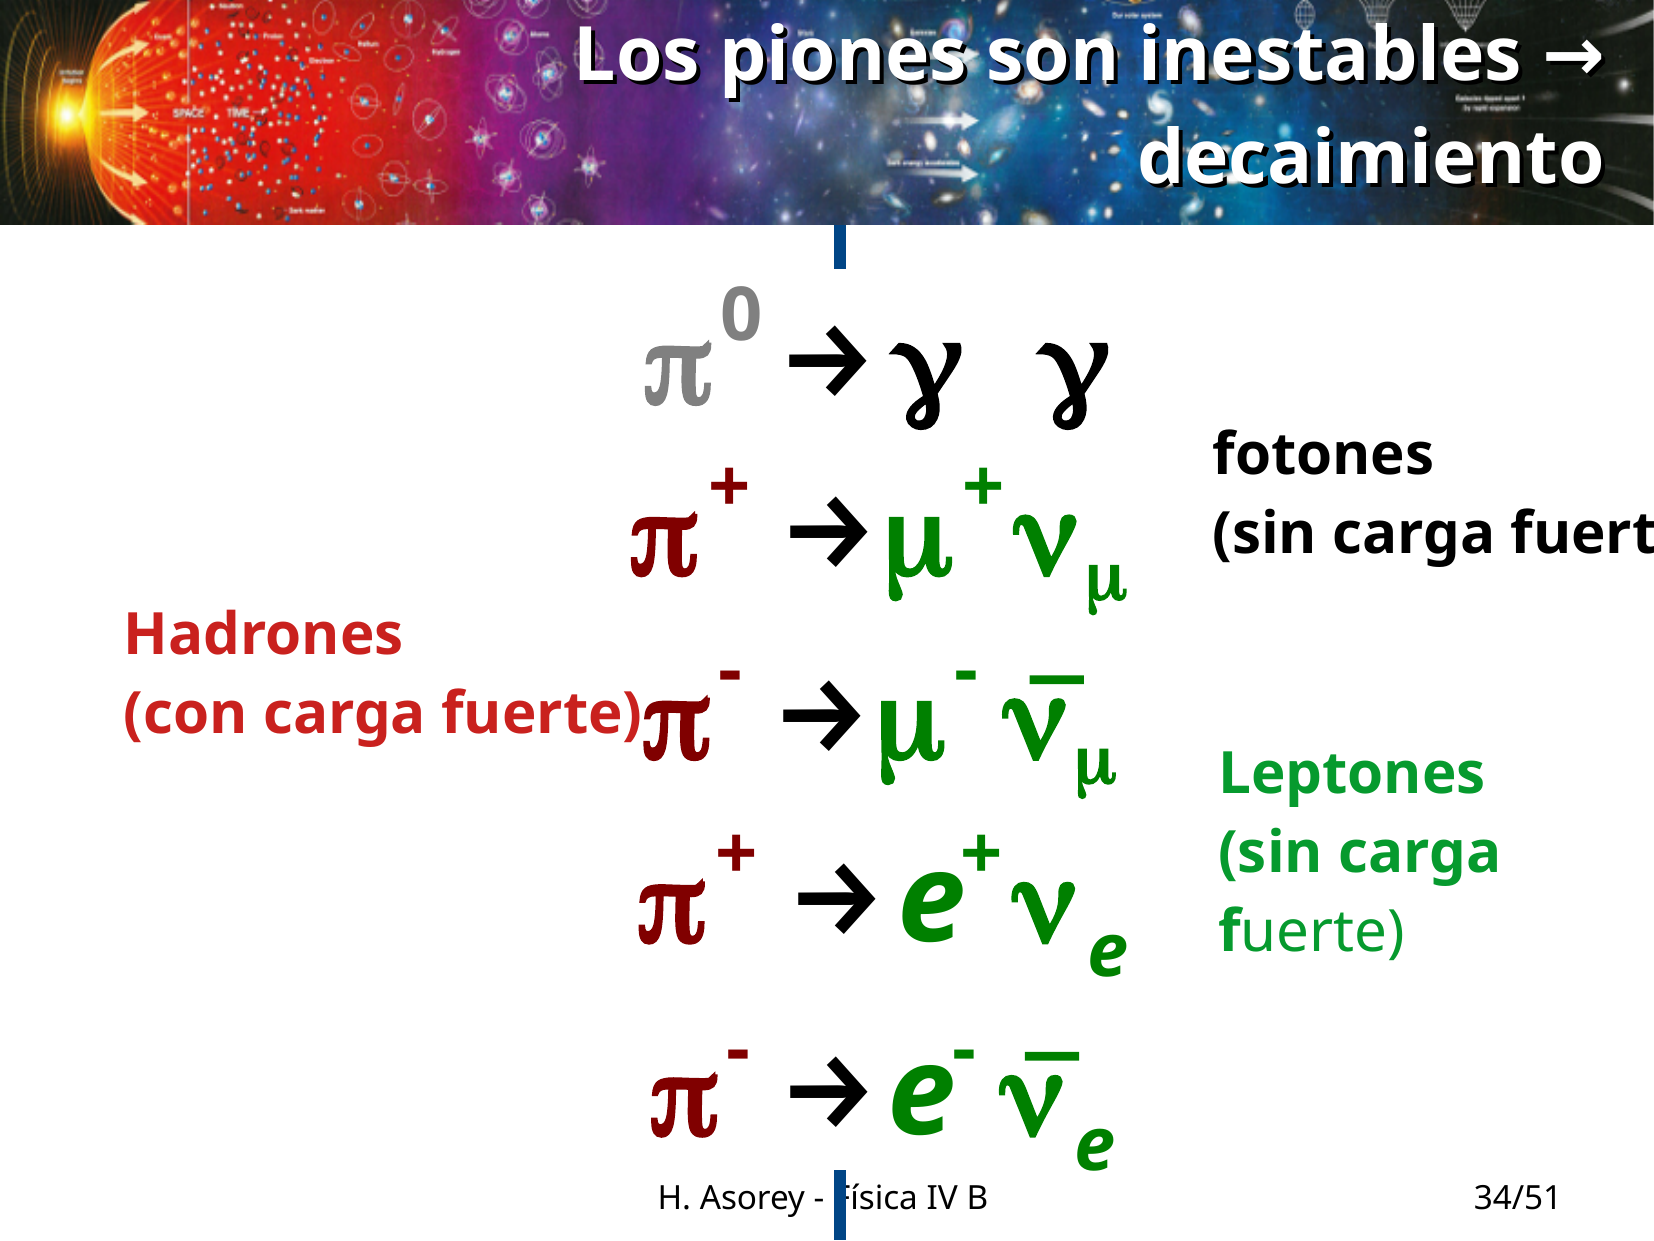

# Los piones son inestables → decaimiento
fotones
(sin carga fuerte)
Hadrones
(con carga fuerte)
Leptones
(sin carga fuerte)
H. Asorey - Física IV B
34